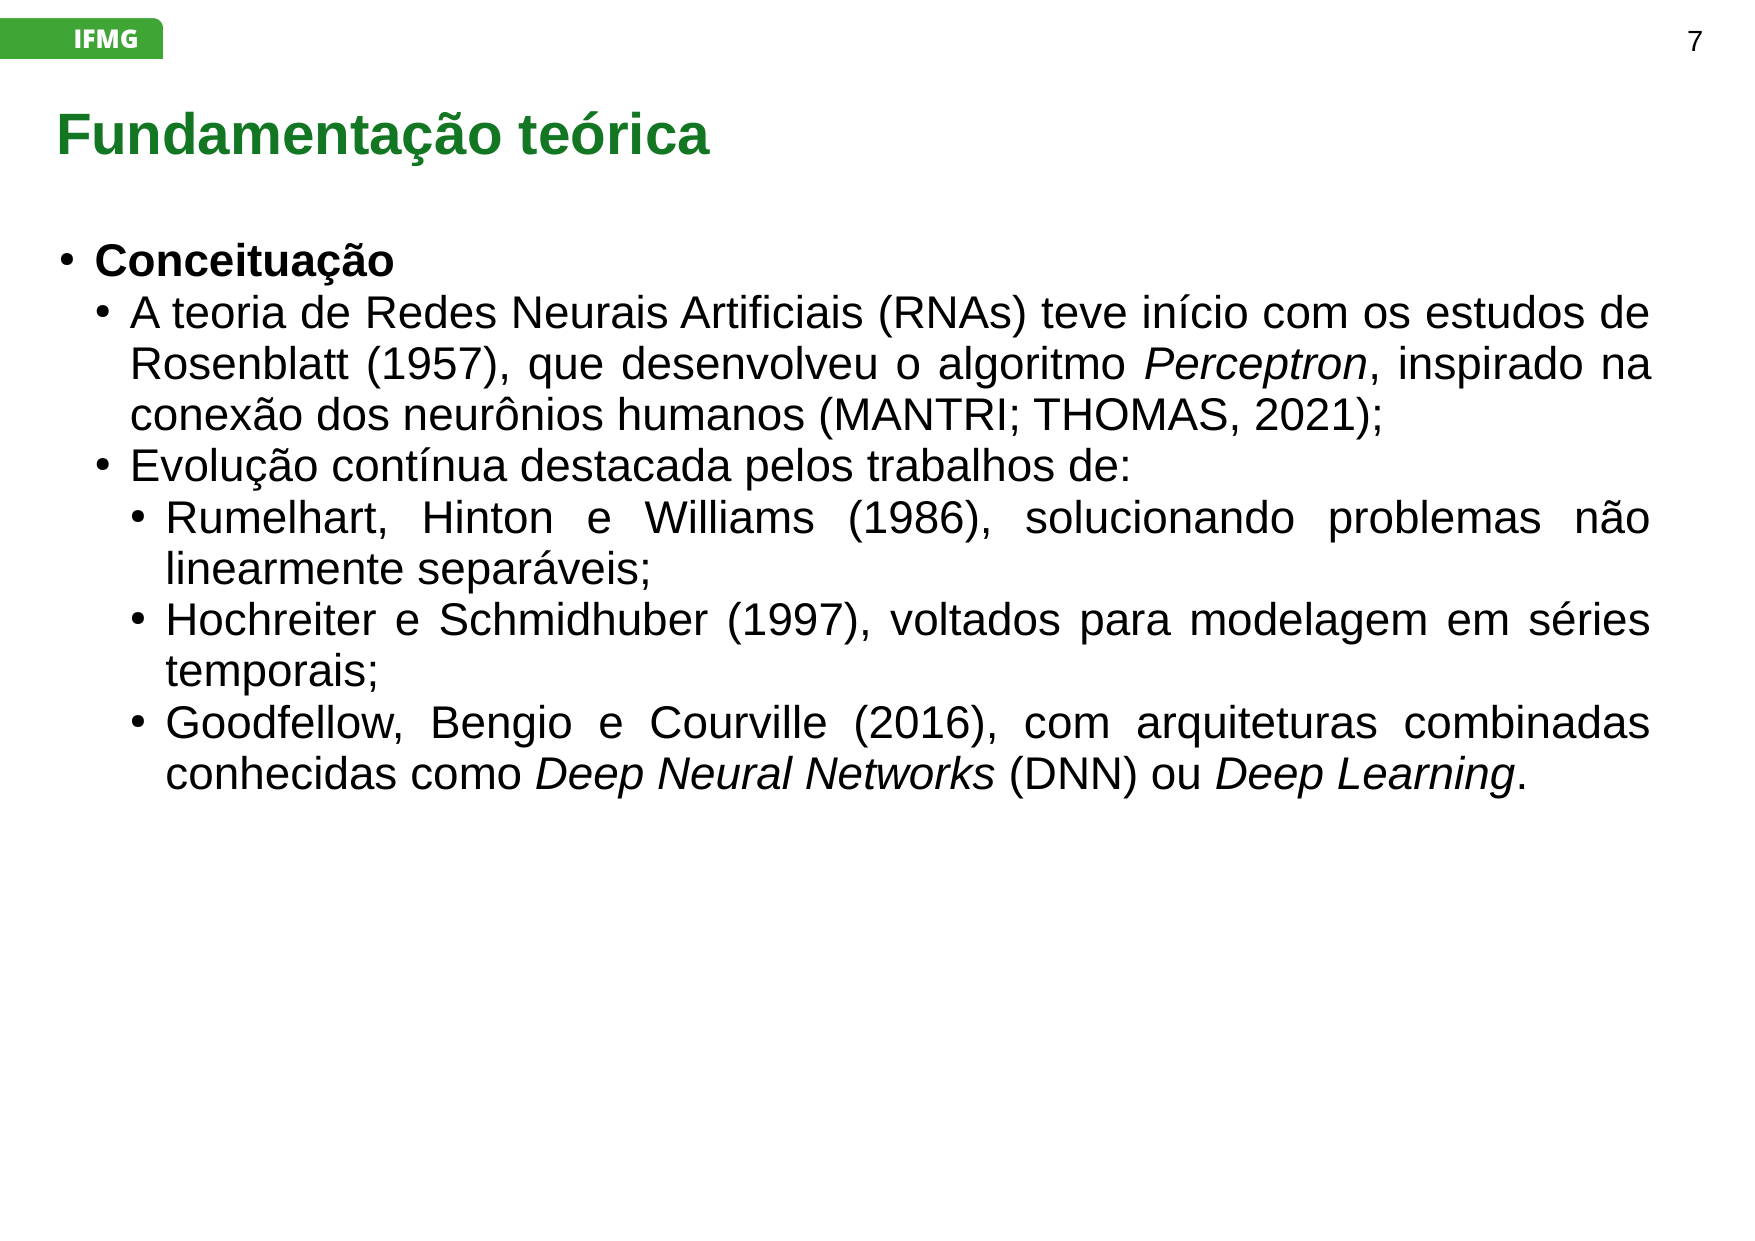

Fundamentação teórica
Conceituação
A teoria de Redes Neurais Artificiais (RNAs) teve início com os estudos de Rosenblatt (1957), que desenvolveu o algoritmo Perceptron, inspirado na conexão dos neurônios humanos (MANTRI; THOMAS, 2021);
Evolução contínua destacada pelos trabalhos de:
Rumelhart, Hinton e Williams (1986), solucionando problemas não linearmente separáveis;
Hochreiter e Schmidhuber (1997), voltados para modelagem em séries temporais;
Goodfellow, Bengio e Courville (2016), com arquiteturas combinadas conhecidas como Deep Neural Networks (DNN) ou Deep Learning.